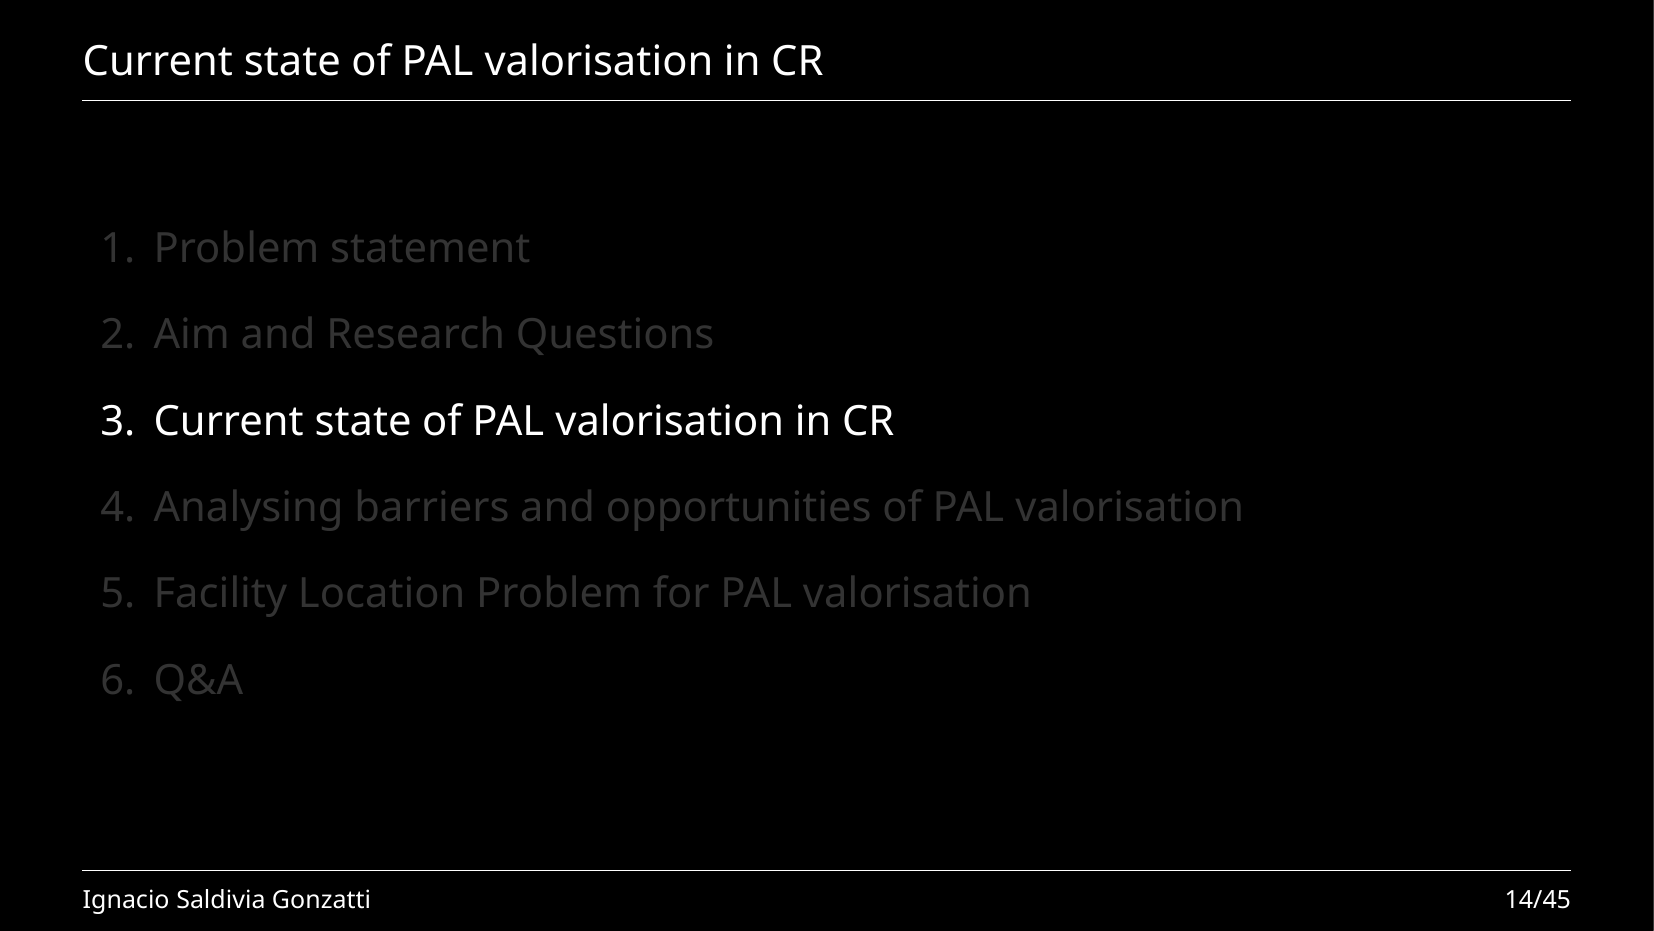

Current state of PAL valorisation in CR
# Problem statement
Aim and Research Questions
Current state of PAL valorisation in CR
Analysing barriers and opportunities of PAL valorisation
Facility Location Problem for PAL valorisation
Q&A
Ignacio Saldivia Gonzatti
14